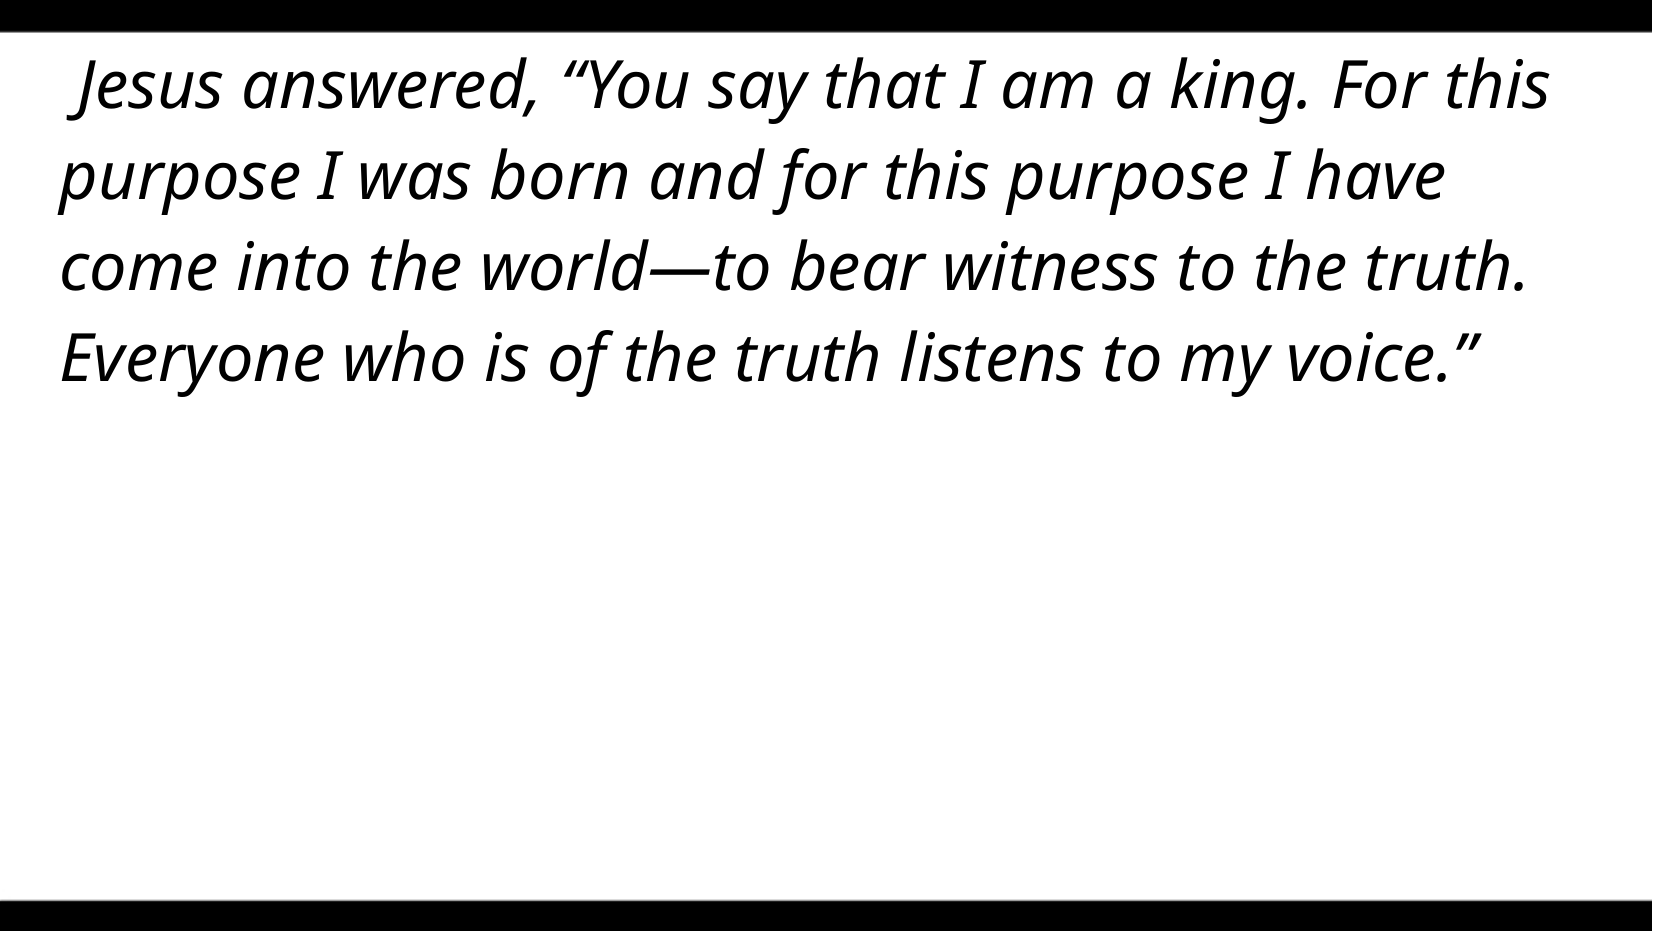

Jesus answered, “You say that I am a king. For this purpose I was born and for this purpose I have come into the world—to bear witness to the truth. Everyone who is of the truth listens to my voice.”